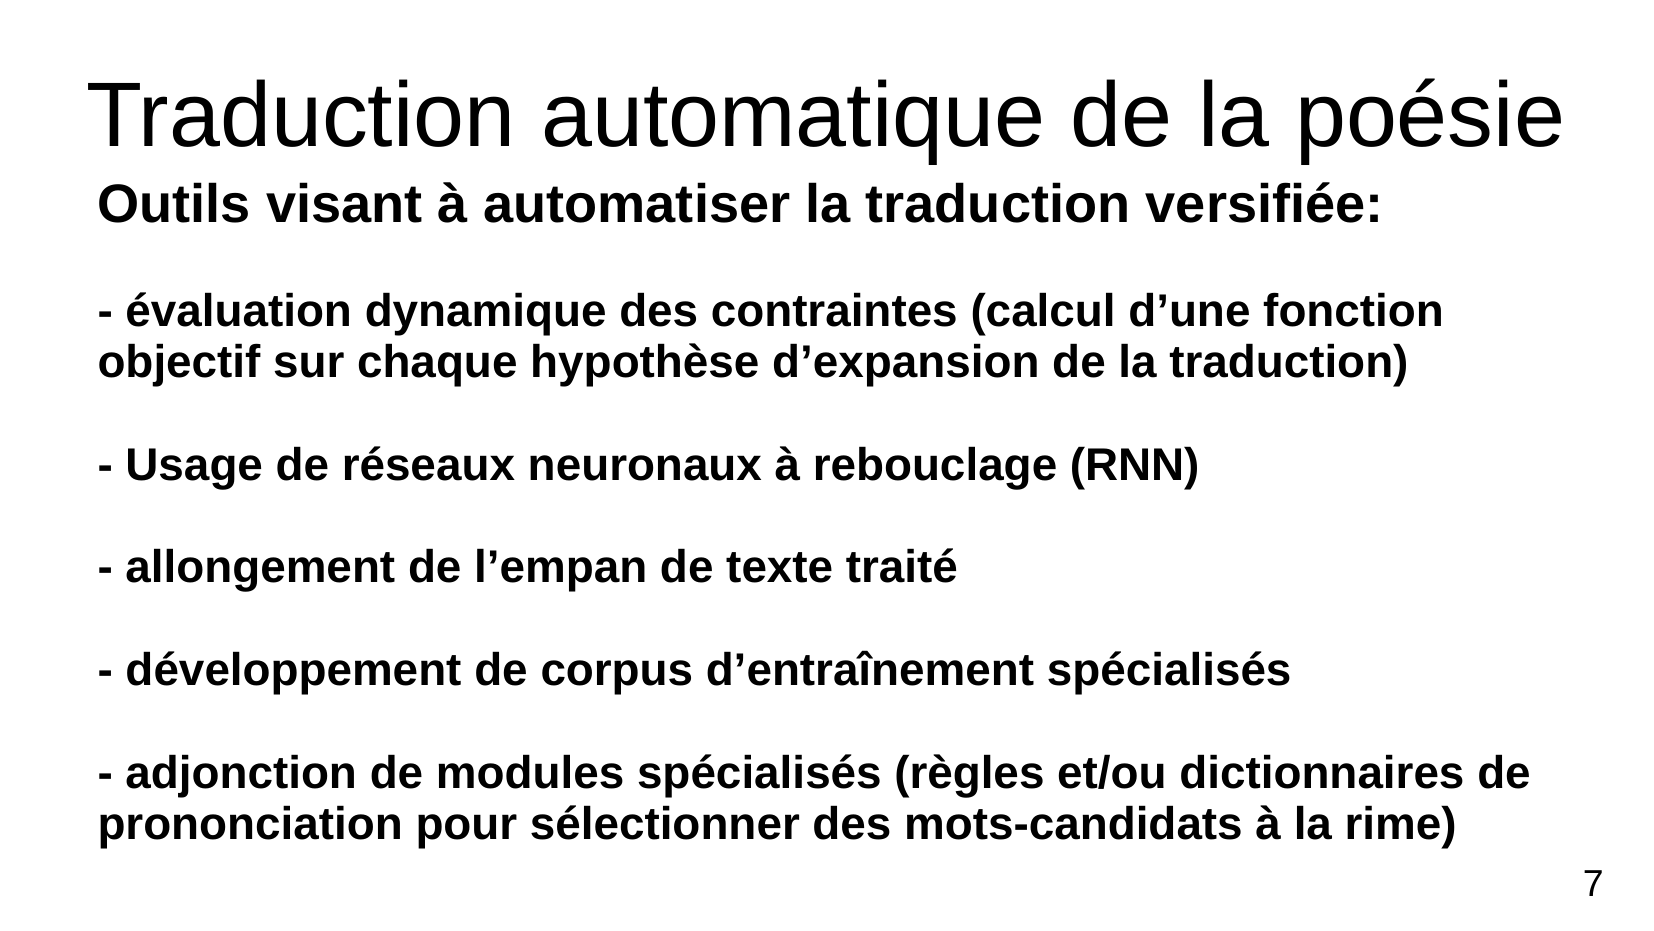

# Traduction automatique de la poésie
Outils visant à automatiser la traduction versifiée:
- évaluation dynamique des contraintes (calcul d’une fonction objectif sur chaque hypothèse d’expansion de la traduction)
- Usage de réseaux neuronaux à rebouclage (RNN)
- allongement de l’empan de texte traité
- développement de corpus d’entraînement spécialisés
- adjonction de modules spécialisés (règles et/ou dictionnaires de prononciation pour sélectionner des mots-candidats à la rime)